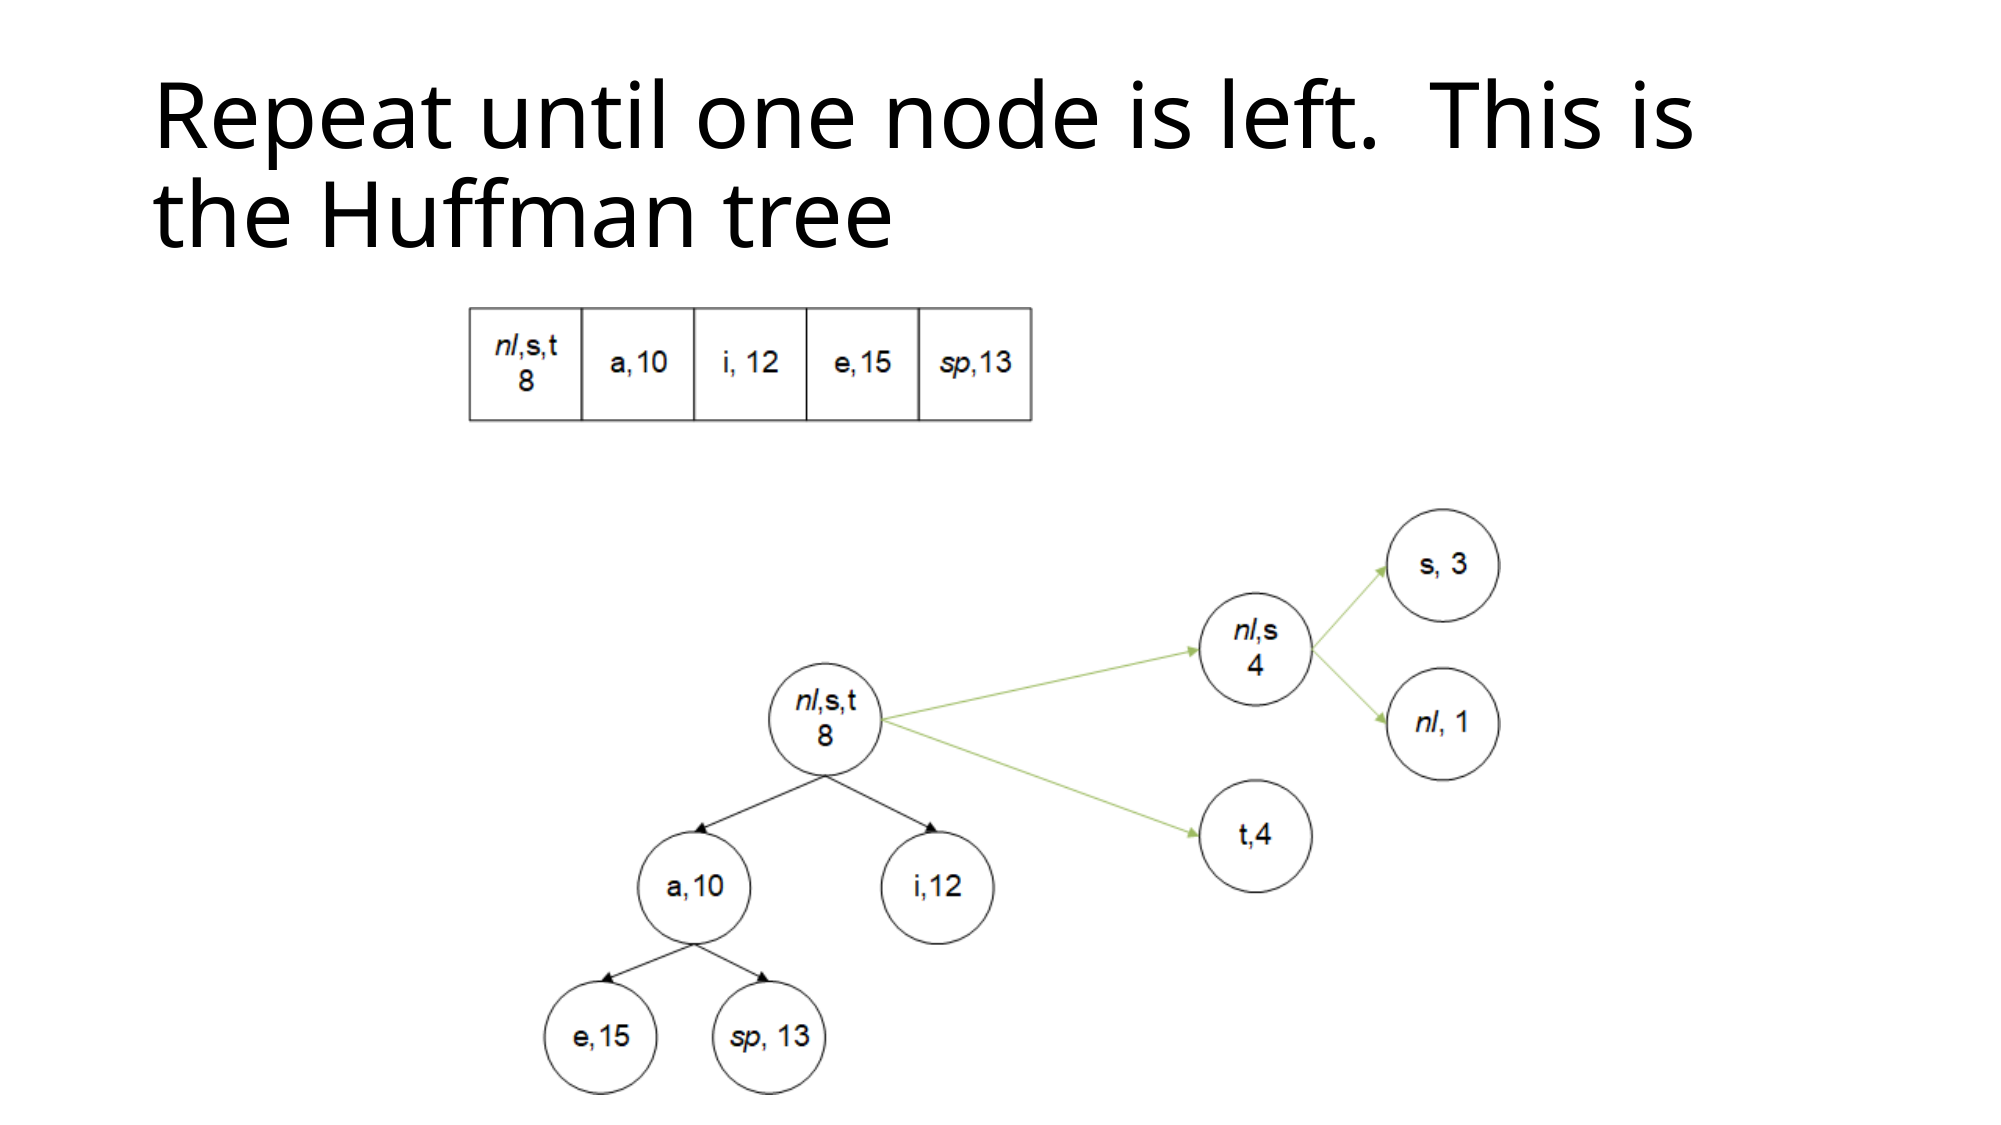

# Repeat until one node is left. This is the Huffman tree